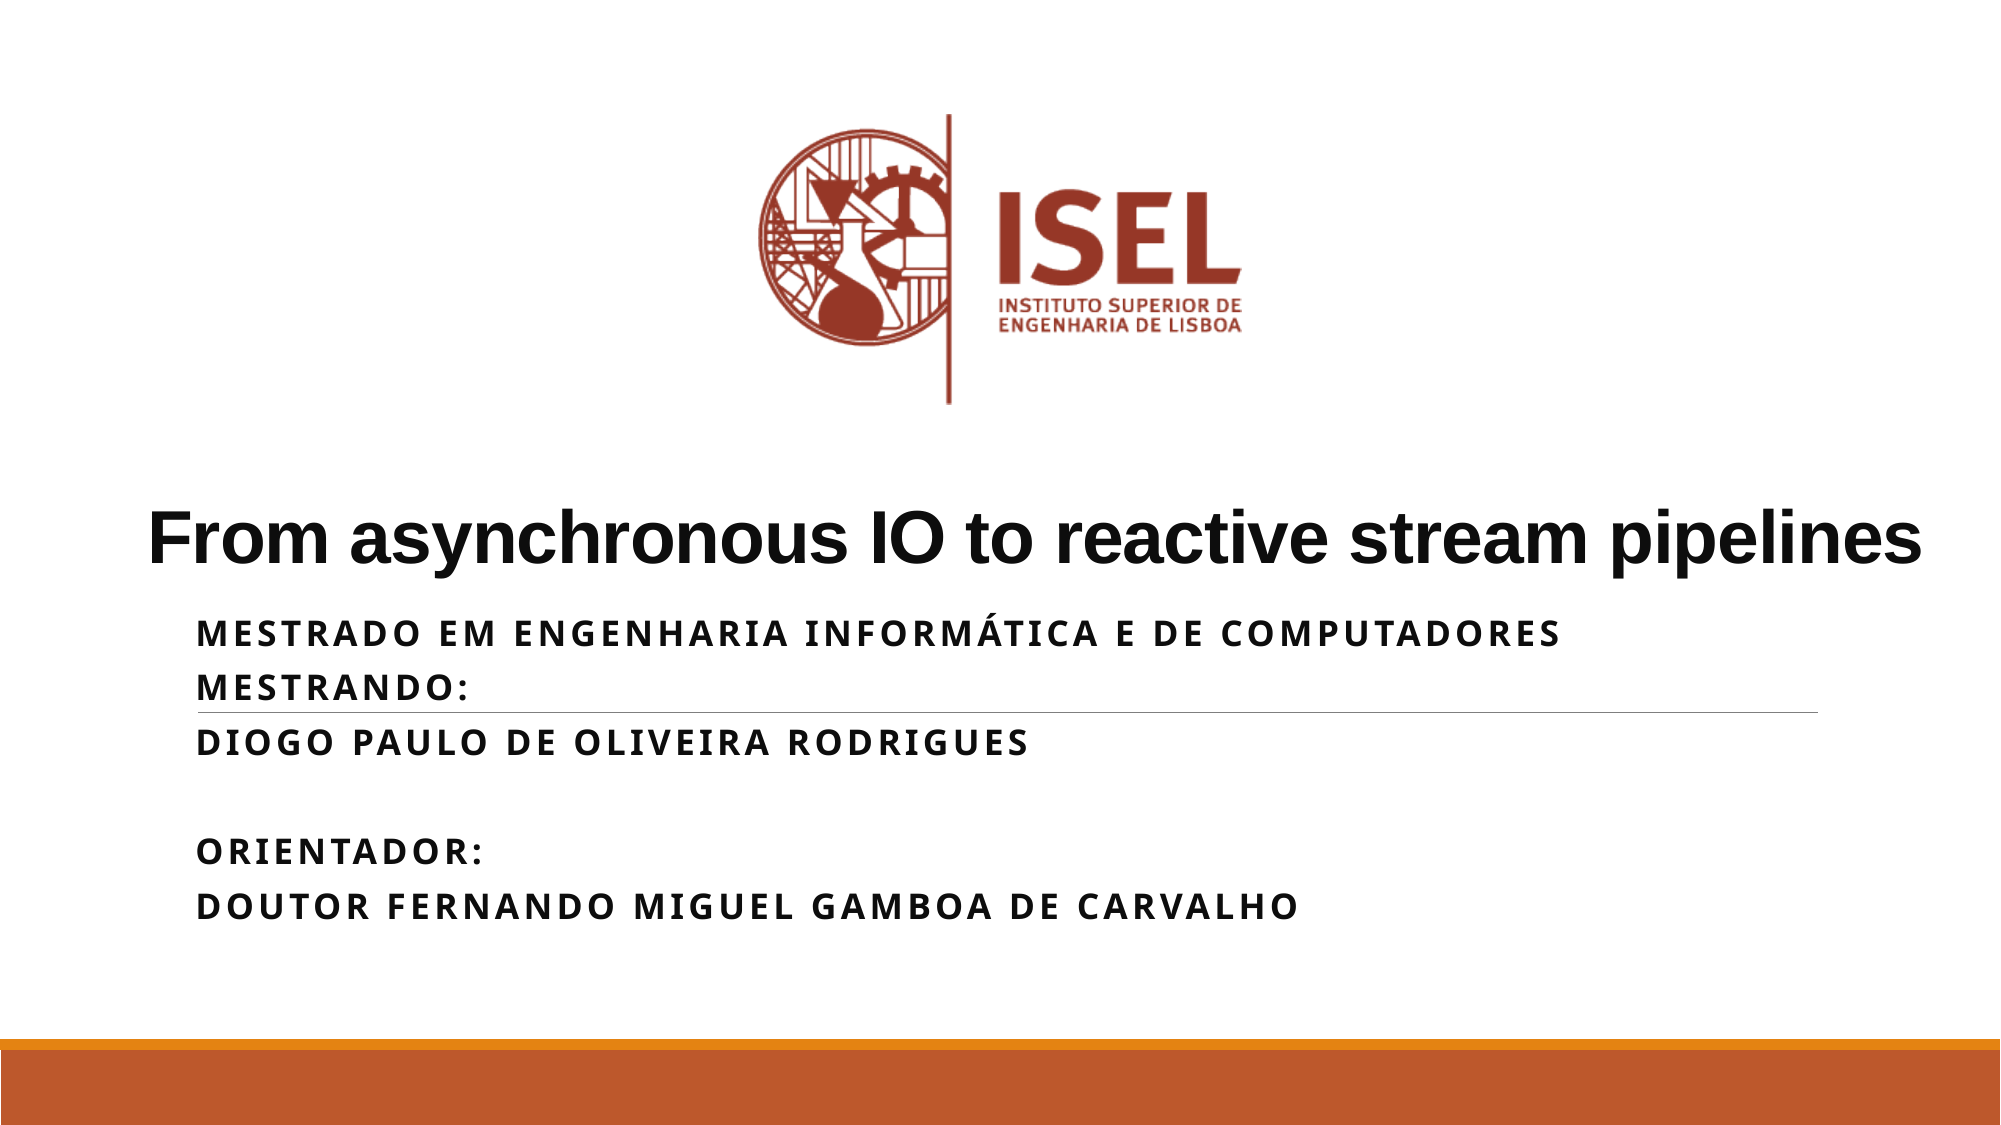

# From asynchronous IO to reactive stream pipelines
Mestrado em engenharia informática e de computadores
Mestrando:
Diogo Paulo de Oliveira Rodrigues
Orientador:
Doutor Fernando Miguel Gamboa de Carvalho